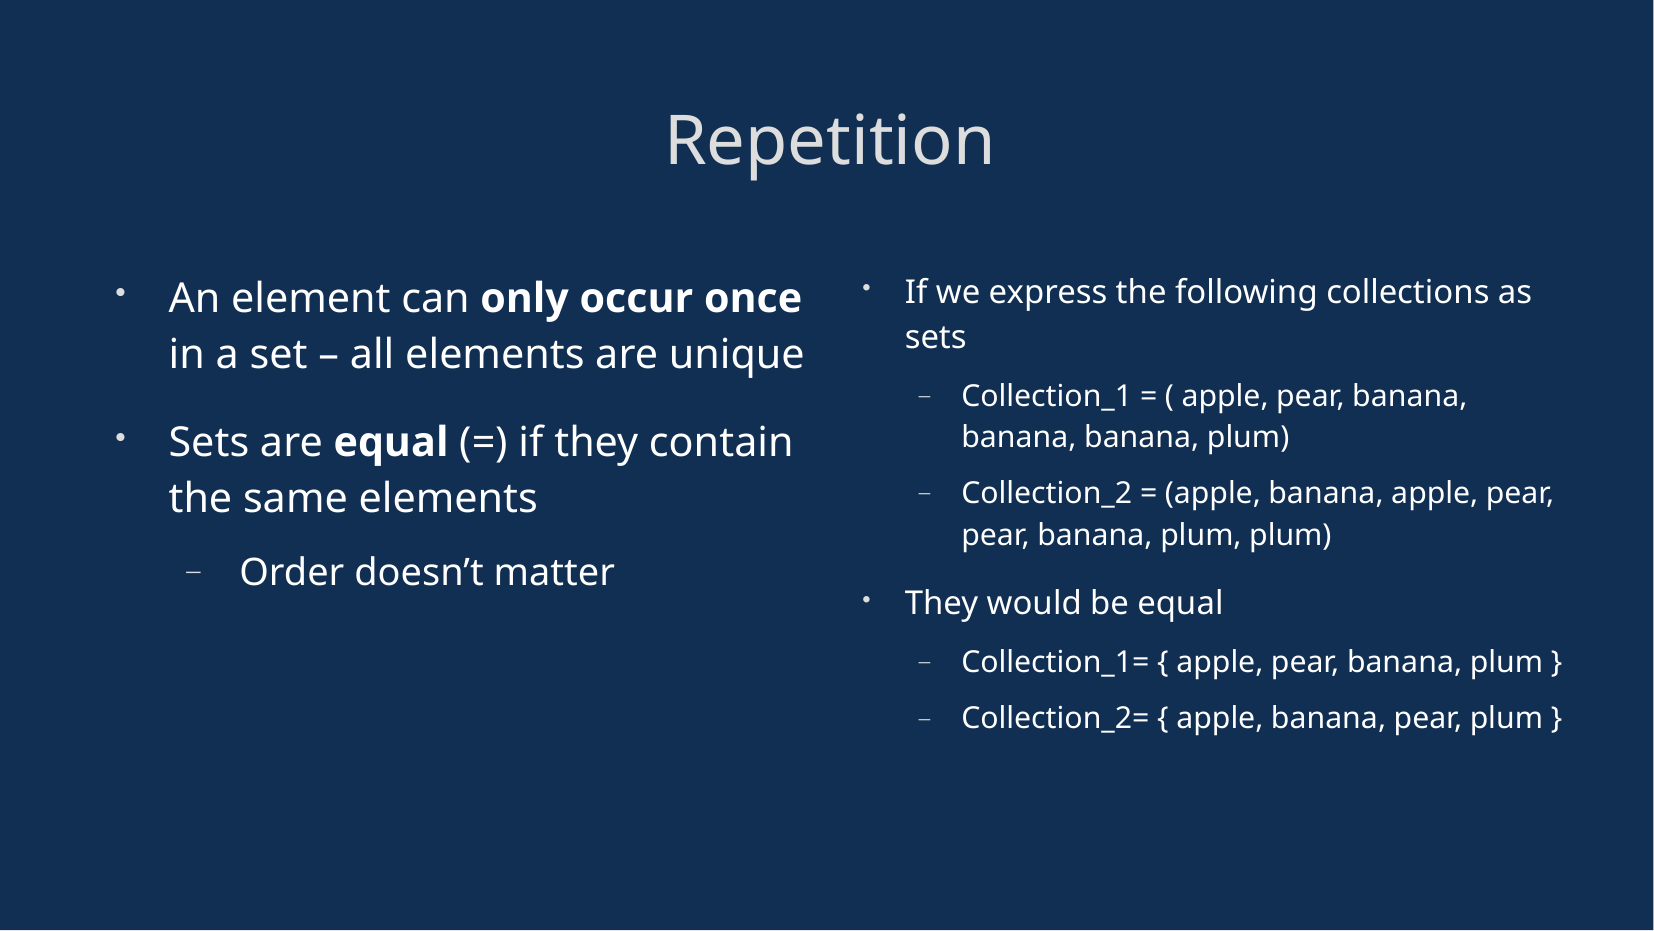

# Repetition
An element can only occur once in a set – all elements are unique
Sets are equal (=) if they contain the same elements
Order doesn’t matter
If we express the following collections as sets
Collection_1 = ( apple, pear, banana, banana, banana, plum)
Collection_2 = (apple, banana, apple, pear, pear, banana, plum, plum)
They would be equal
Collection_1= { apple, pear, banana, plum }
Collection_2= { apple, banana, pear, plum }